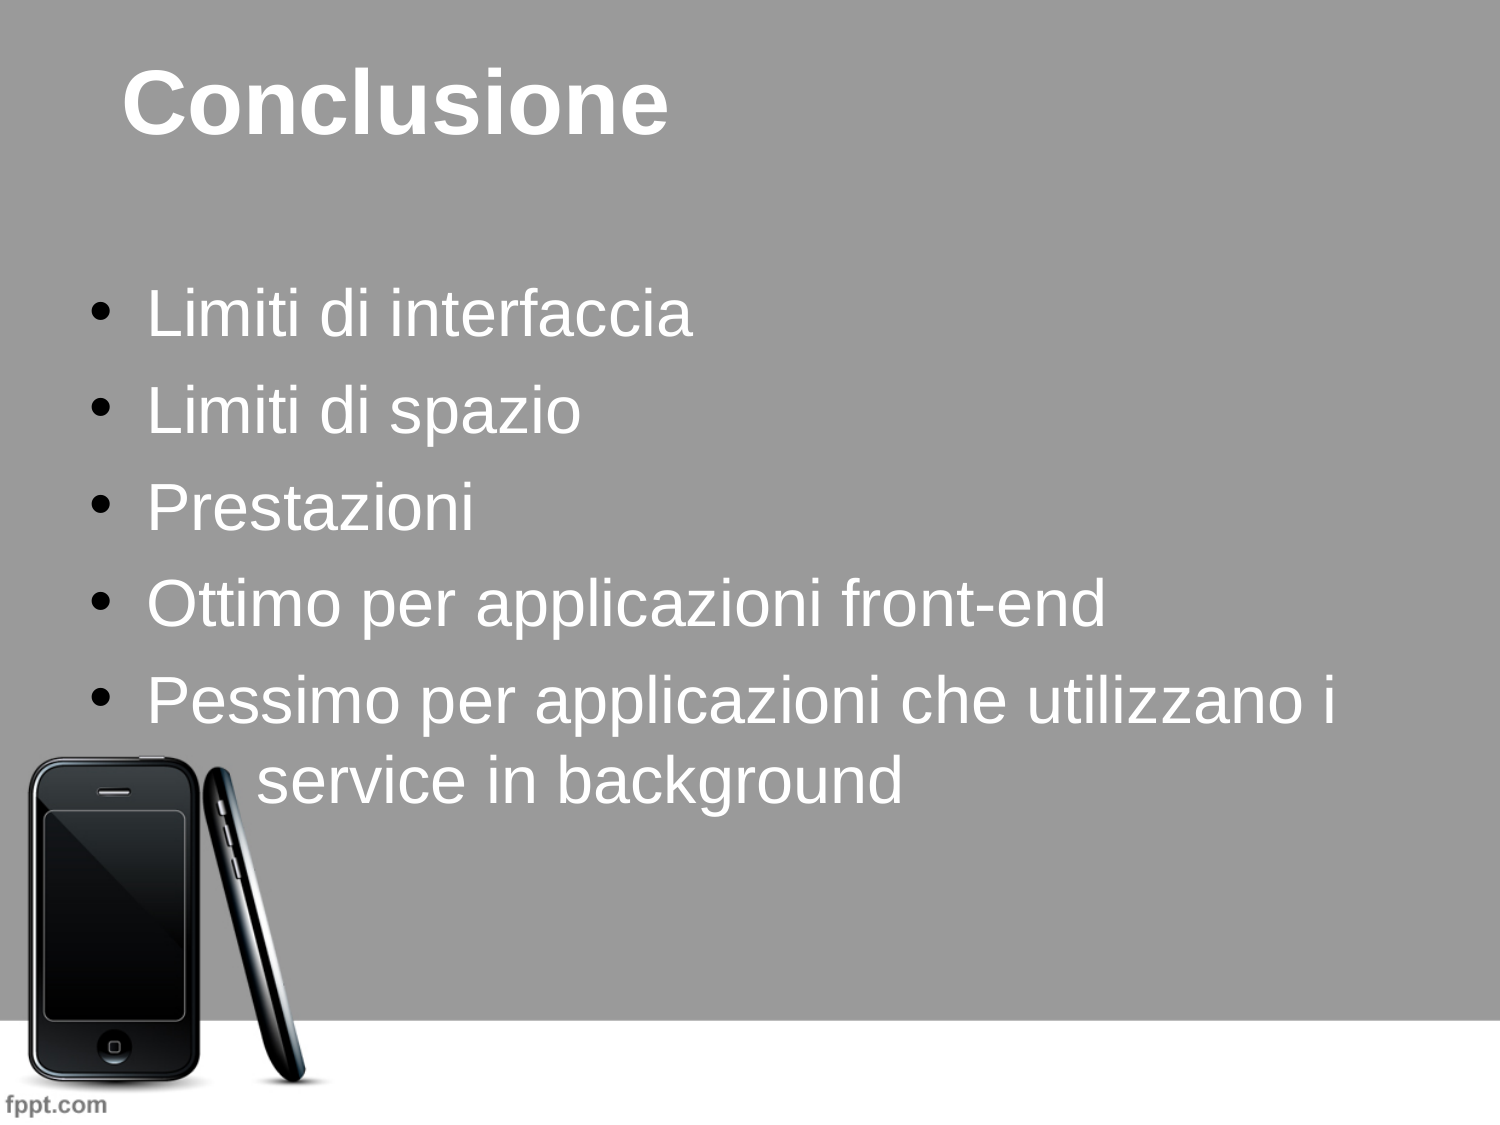

Conclusione
#
Limiti di interfaccia
Limiti di spazio
Prestazioni
Ottimo per applicazioni front-end
Pessimo per applicazioni che utilizzano i service in background